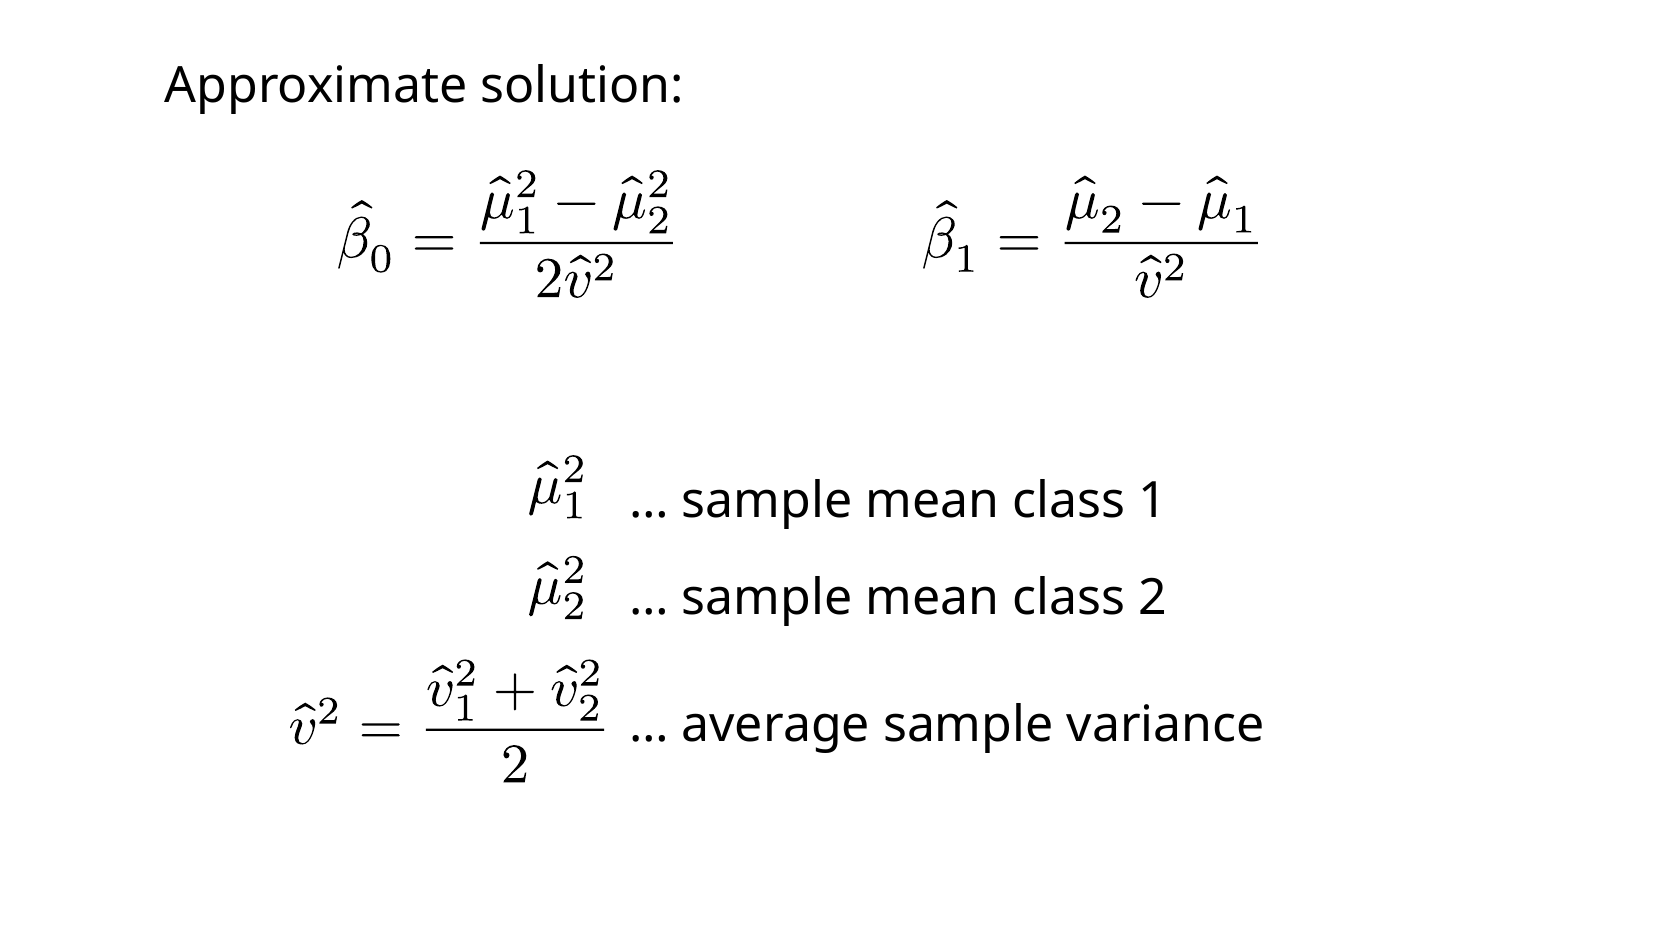

Approximate solution:
… sample mean class 1
… sample mean class 2
… average sample variance